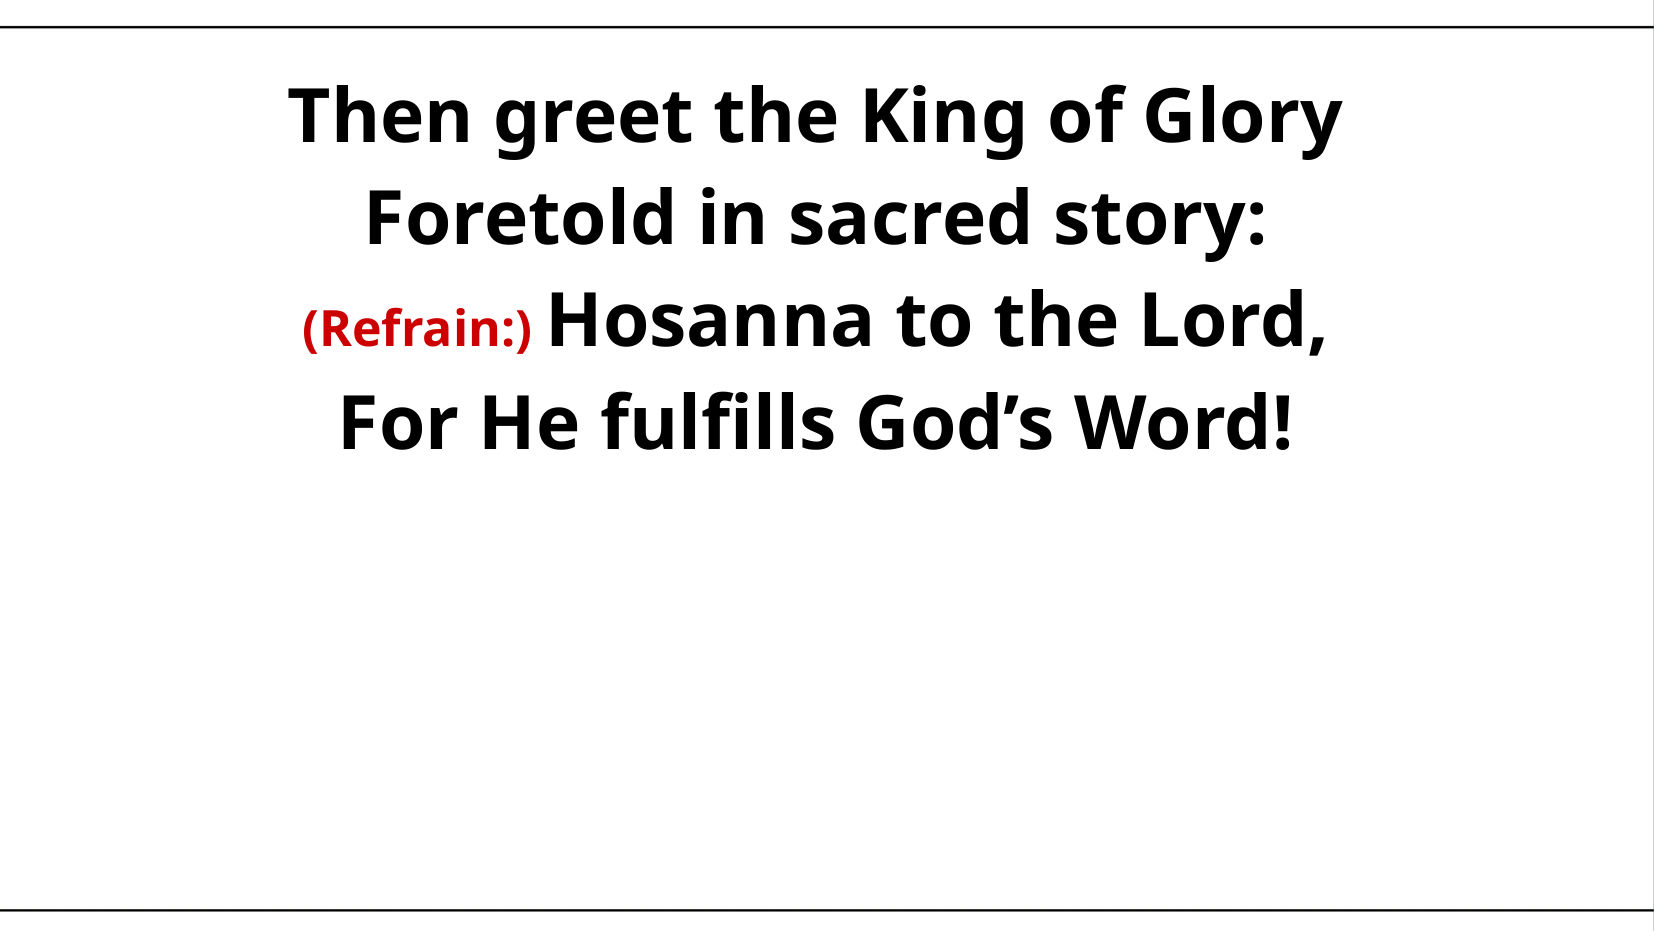

Then greet the King of Glory
Foretold in sacred story:
(Refrain:) Hosanna to the Lord,
For He fulfills God’s Word!